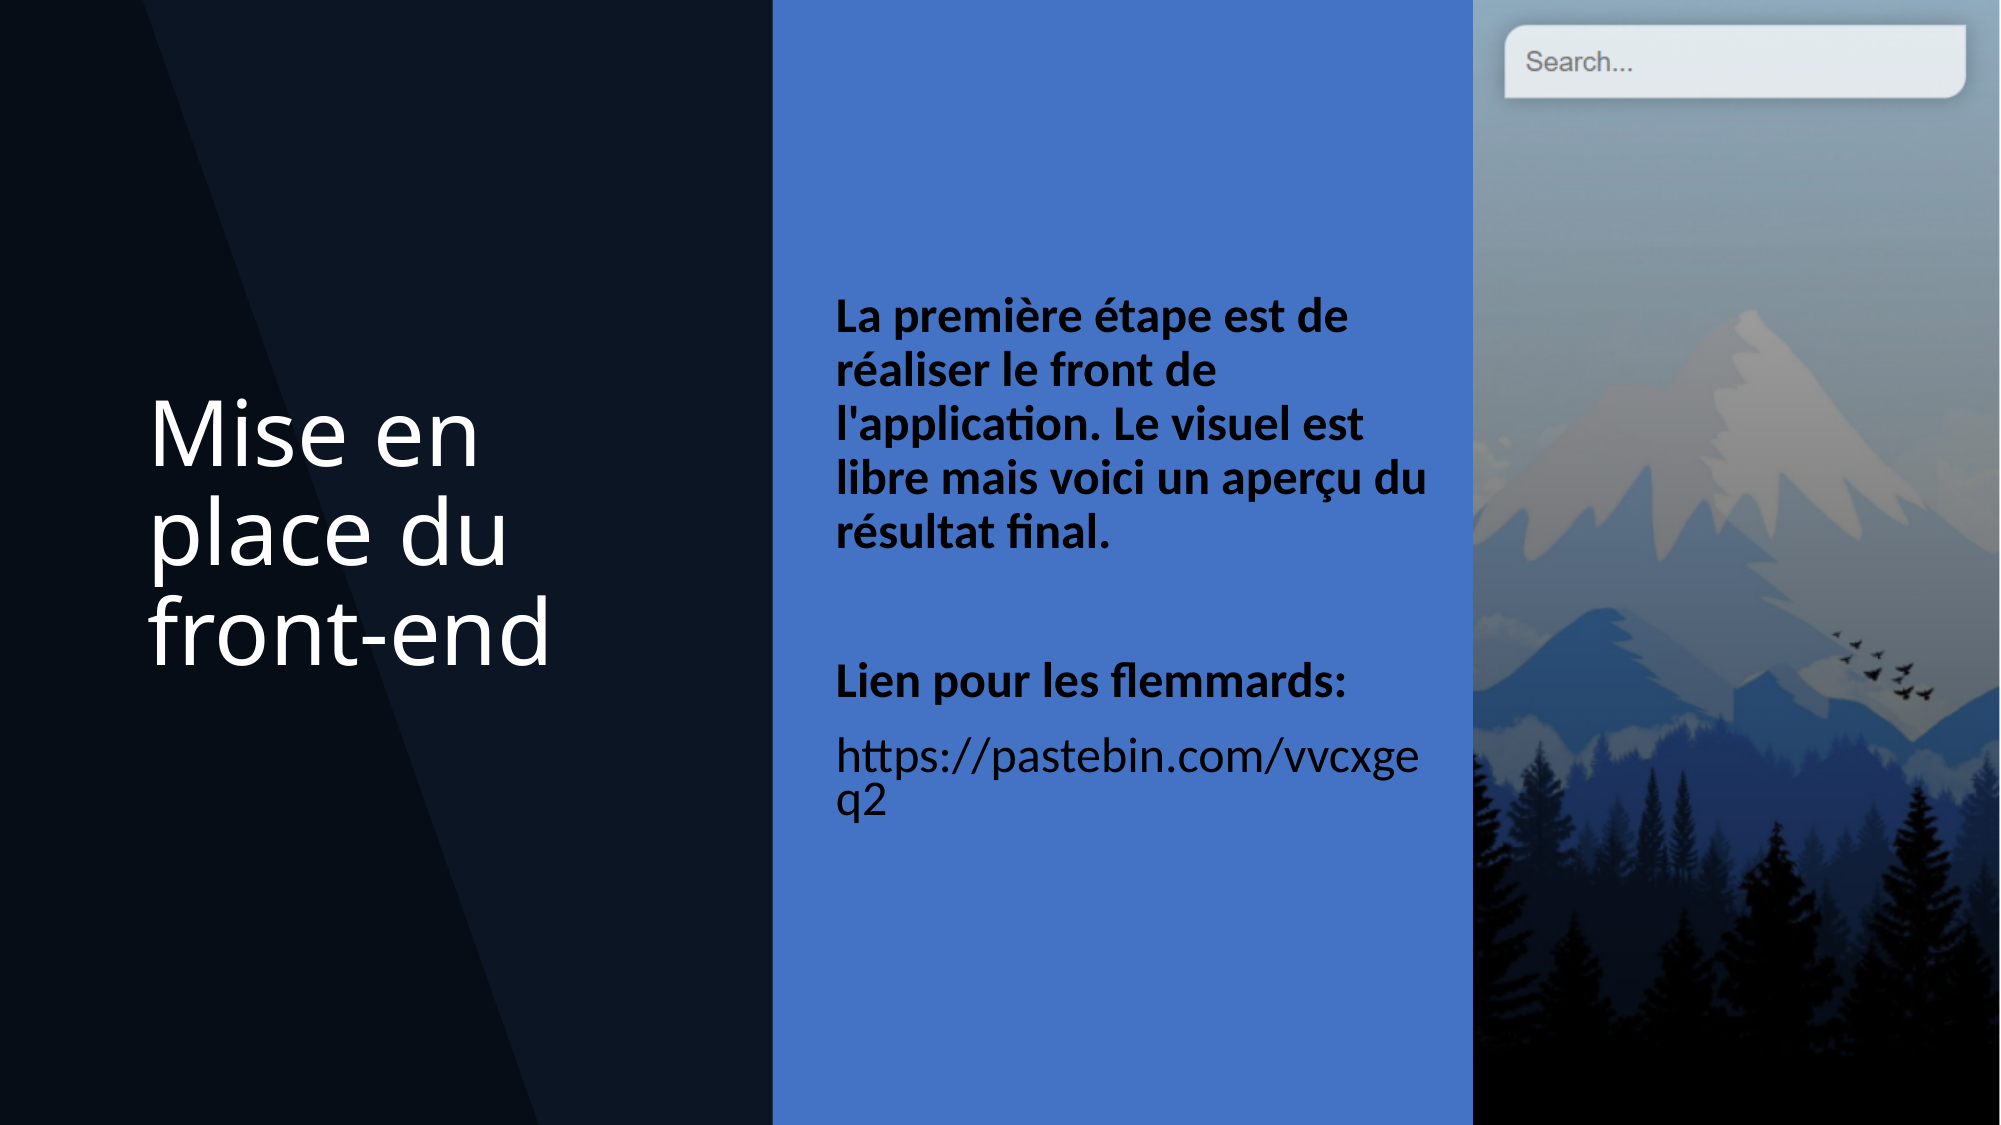

# Mise en place du front-end
La première étape est de réaliser le front de l'application. Le visuel est libre mais voici un aperçu du résultat final.
Lien pour les flemmards:
https://pastebin.com/vvcxgeq2